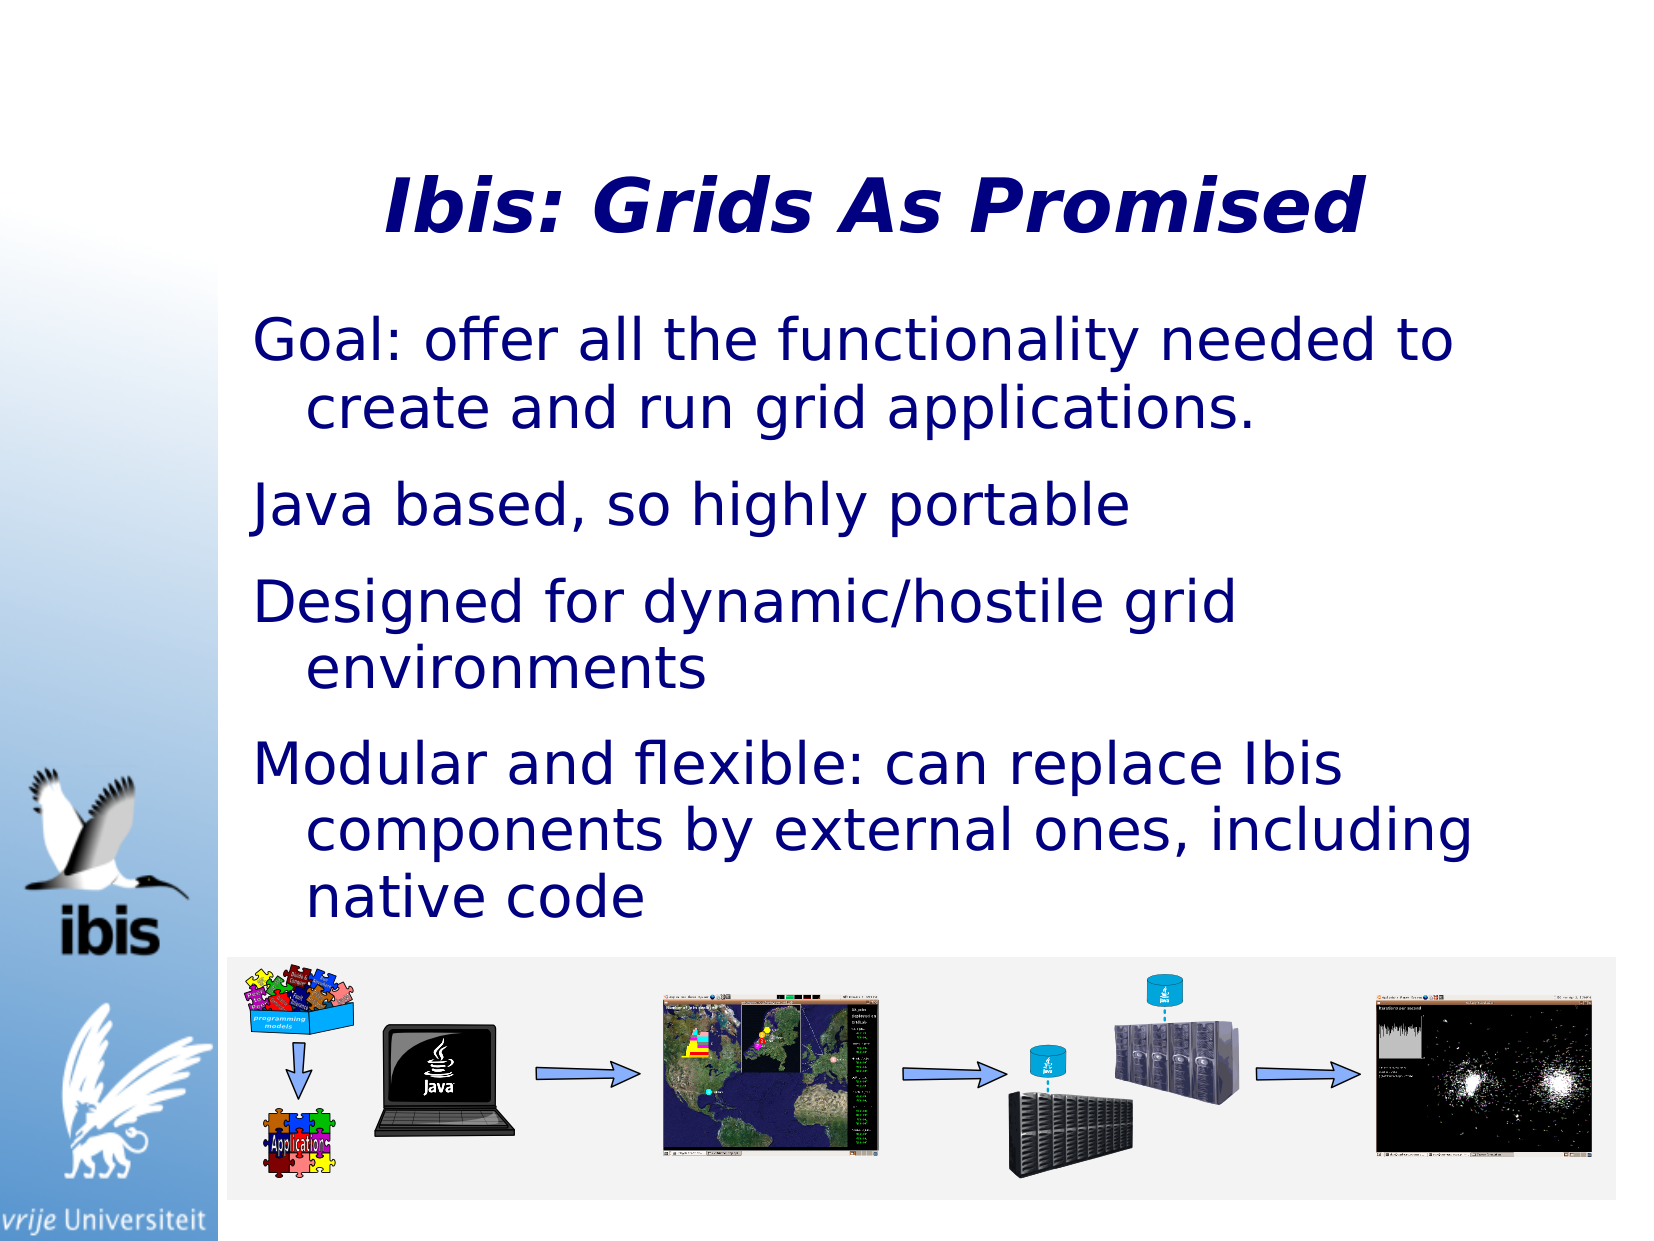

# Ibis: Grids As Promised
Goal: offer all the functionality needed to create and run grid applications.
Java based, so highly portable
Designed for dynamic/hostile grid environments
Modular and flexible: can replace Ibis components by external ones, including native code